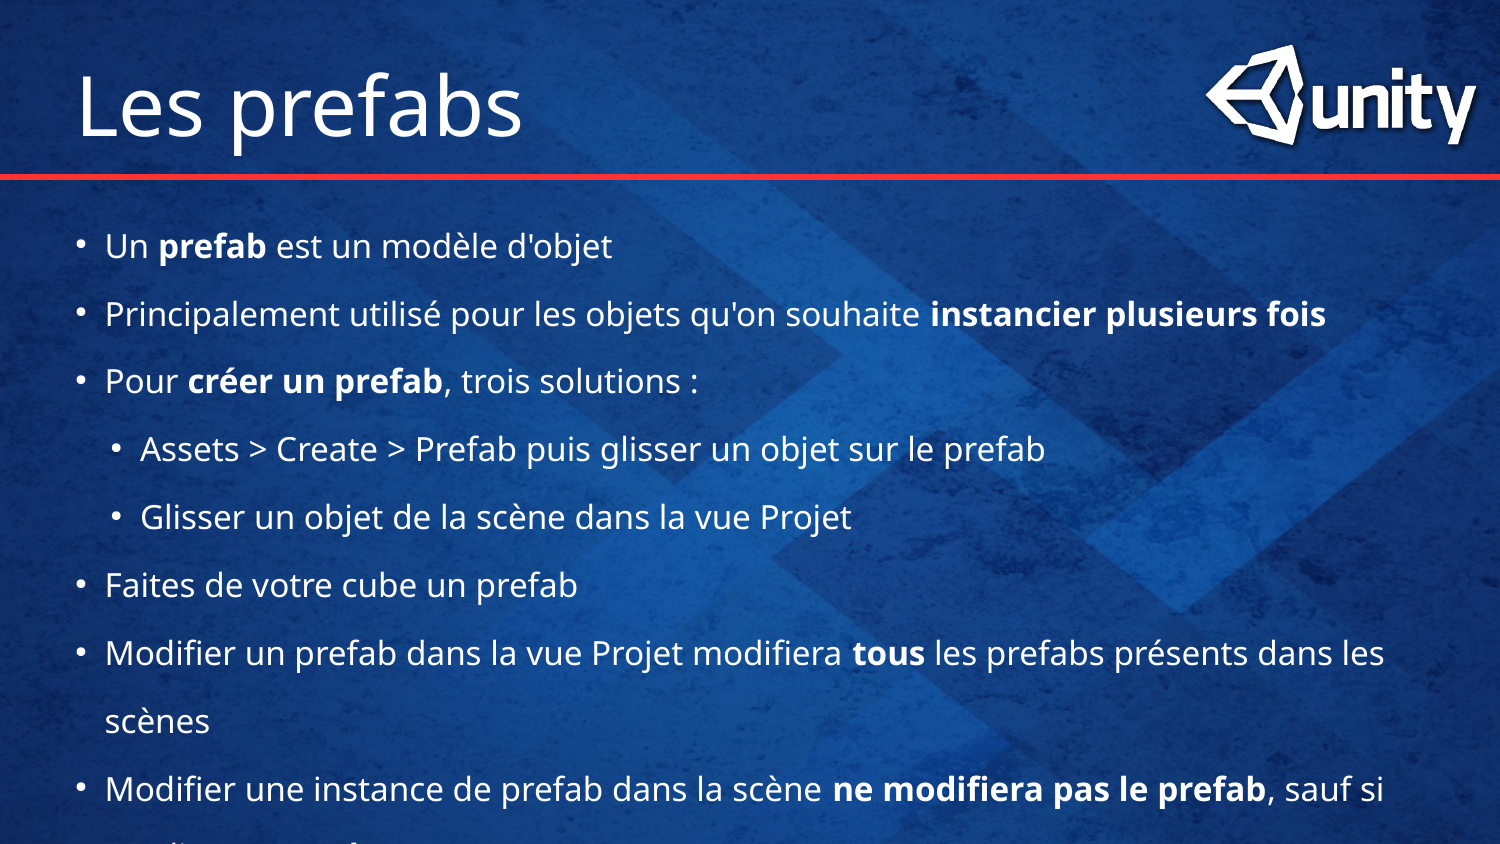

# Les prefabs
Un prefab est un modèle d'objet
Principalement utilisé pour les objets qu'on souhaite instancier plusieurs fois
Pour créer un prefab, trois solutions :
Assets > Create > Prefab puis glisser un objet sur le prefab
Glisser un objet de la scène dans la vue Projet
Faites de votre cube un prefab
Modifier un prefab dans la vue Projet modifiera tous les prefabs présents dans les scènes
Modifier une instance de prefab dans la scène ne modifiera pas le prefab, sauf si on clic sur "Apply"